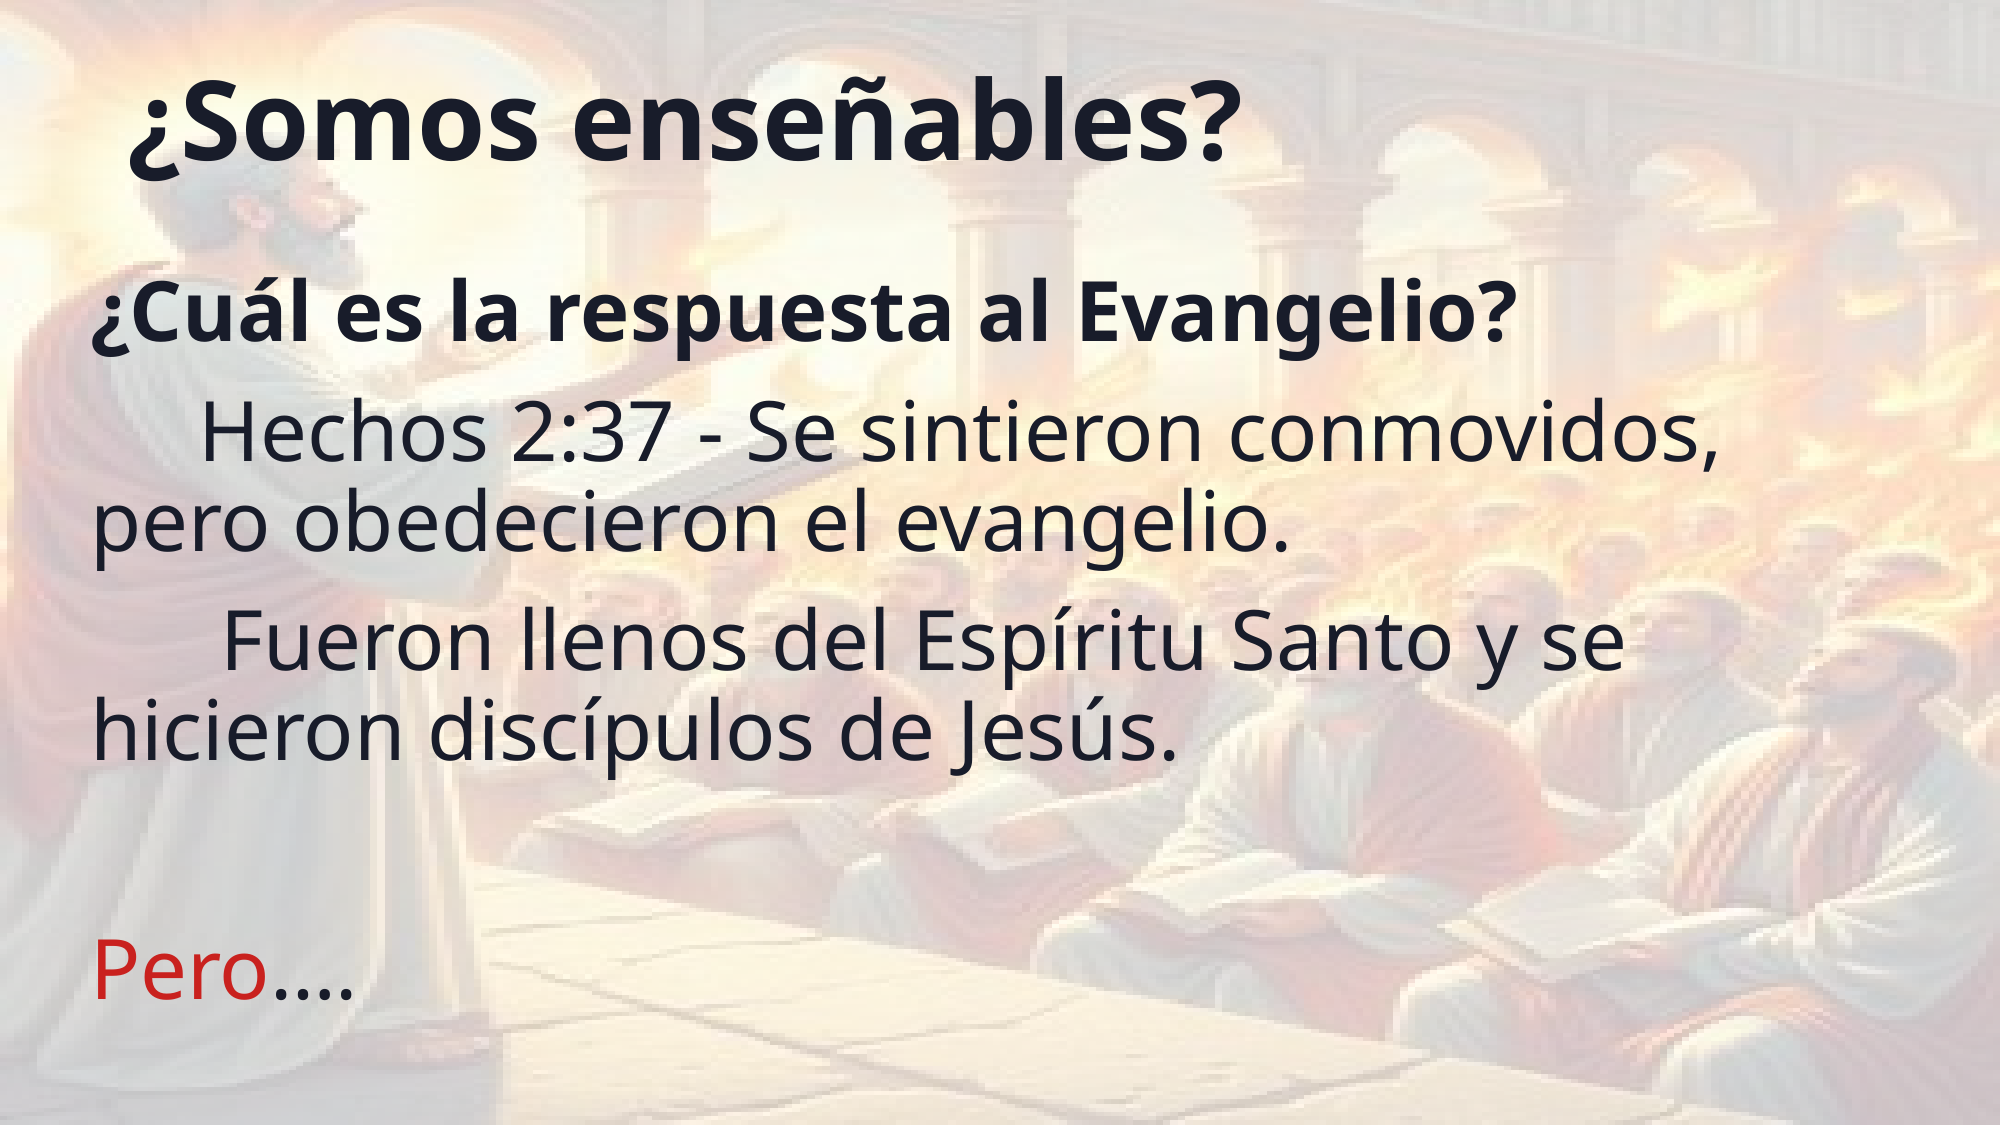

# ¿Somos enseñables?
¿Cuál es la respuesta al Evangelio?
 Hechos 2:37 - Se sintieron conmovidos, pero obedecieron el evangelio.
 Fueron llenos del Espíritu Santo y se hicieron discípulos de Jesús.
Pero….